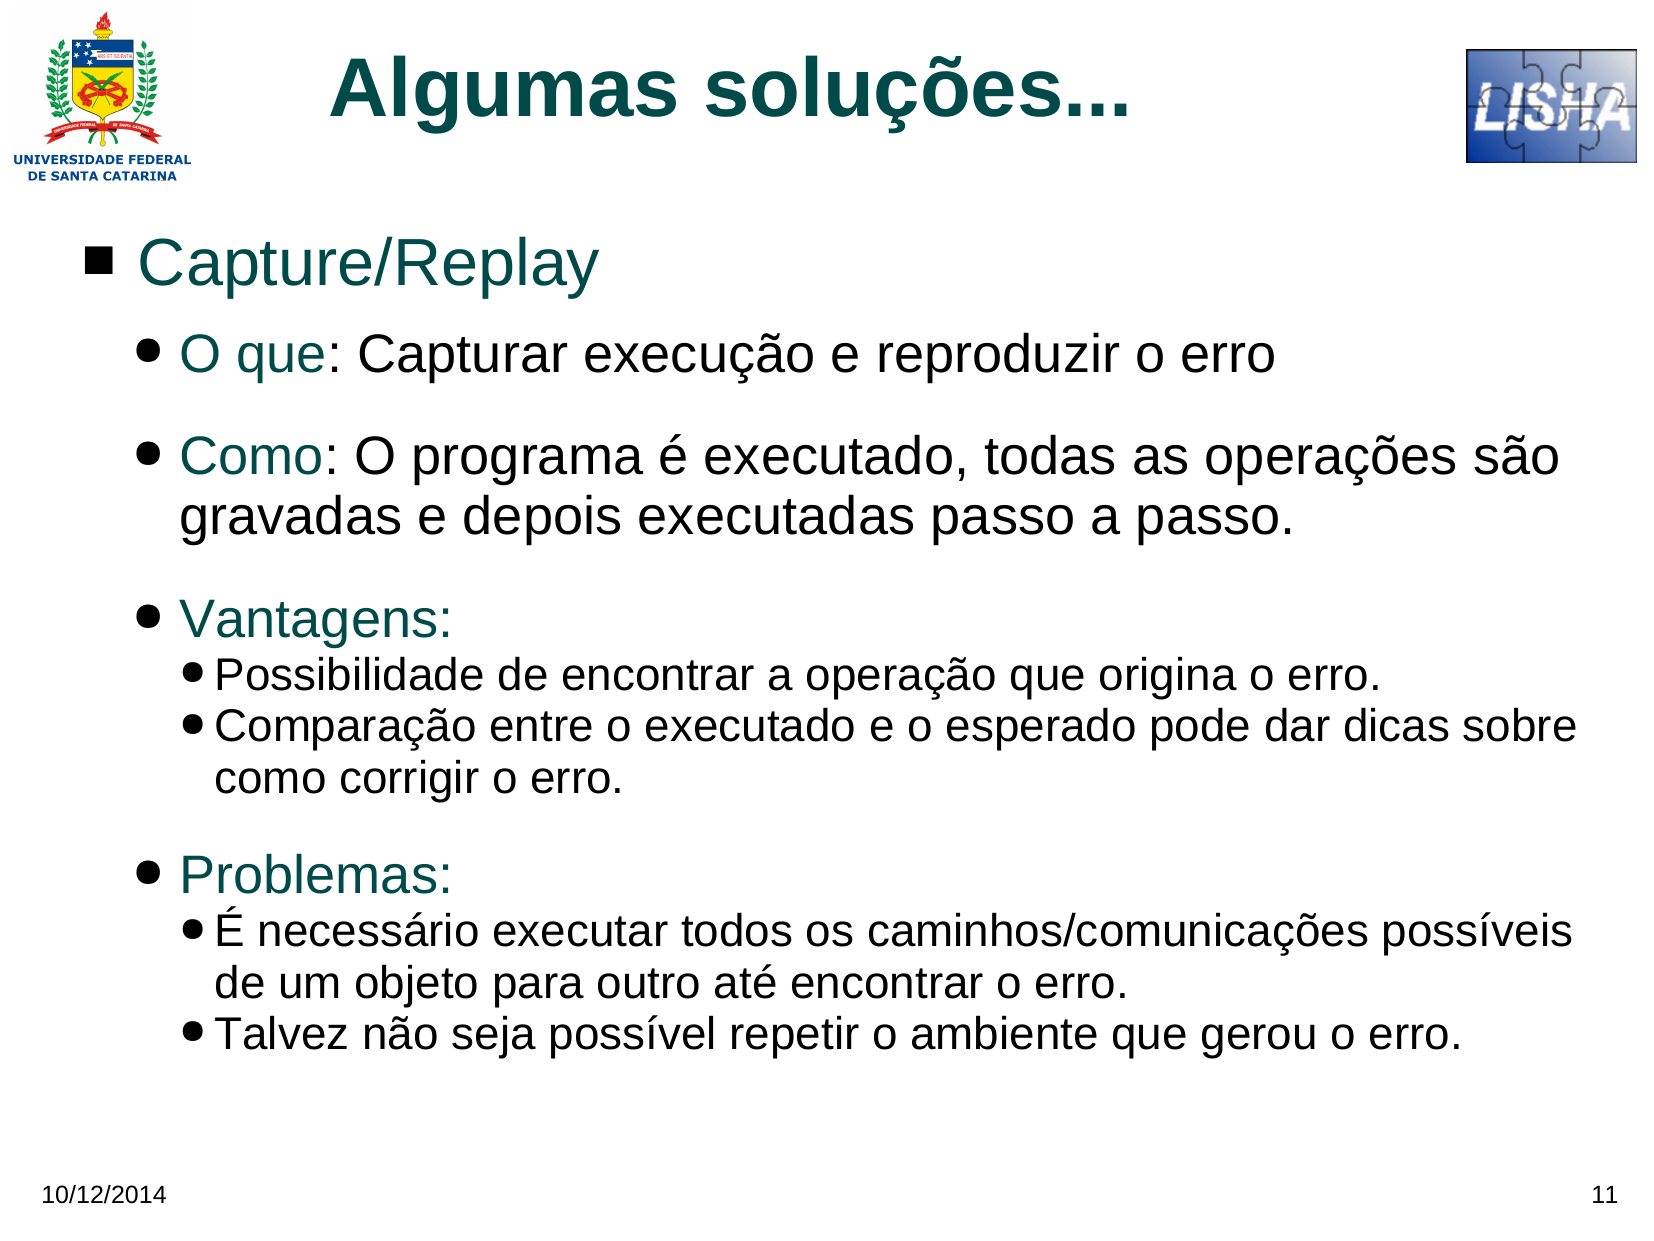

# Algumas soluções...
Capture/Replay
O que: Capturar execução e reproduzir o erro
Como: O programa é executado, todas as operações são gravadas e depois executadas passo a passo.
Vantagens:
Possibilidade de encontrar a operação que origina o erro.
Comparação entre o executado e o esperado pode dar dicas sobre como corrigir o erro.
Problemas:
É necessário executar todos os caminhos/comunicações possíveis de um objeto para outro até encontrar o erro.
Talvez não seja possível repetir o ambiente que gerou o erro.